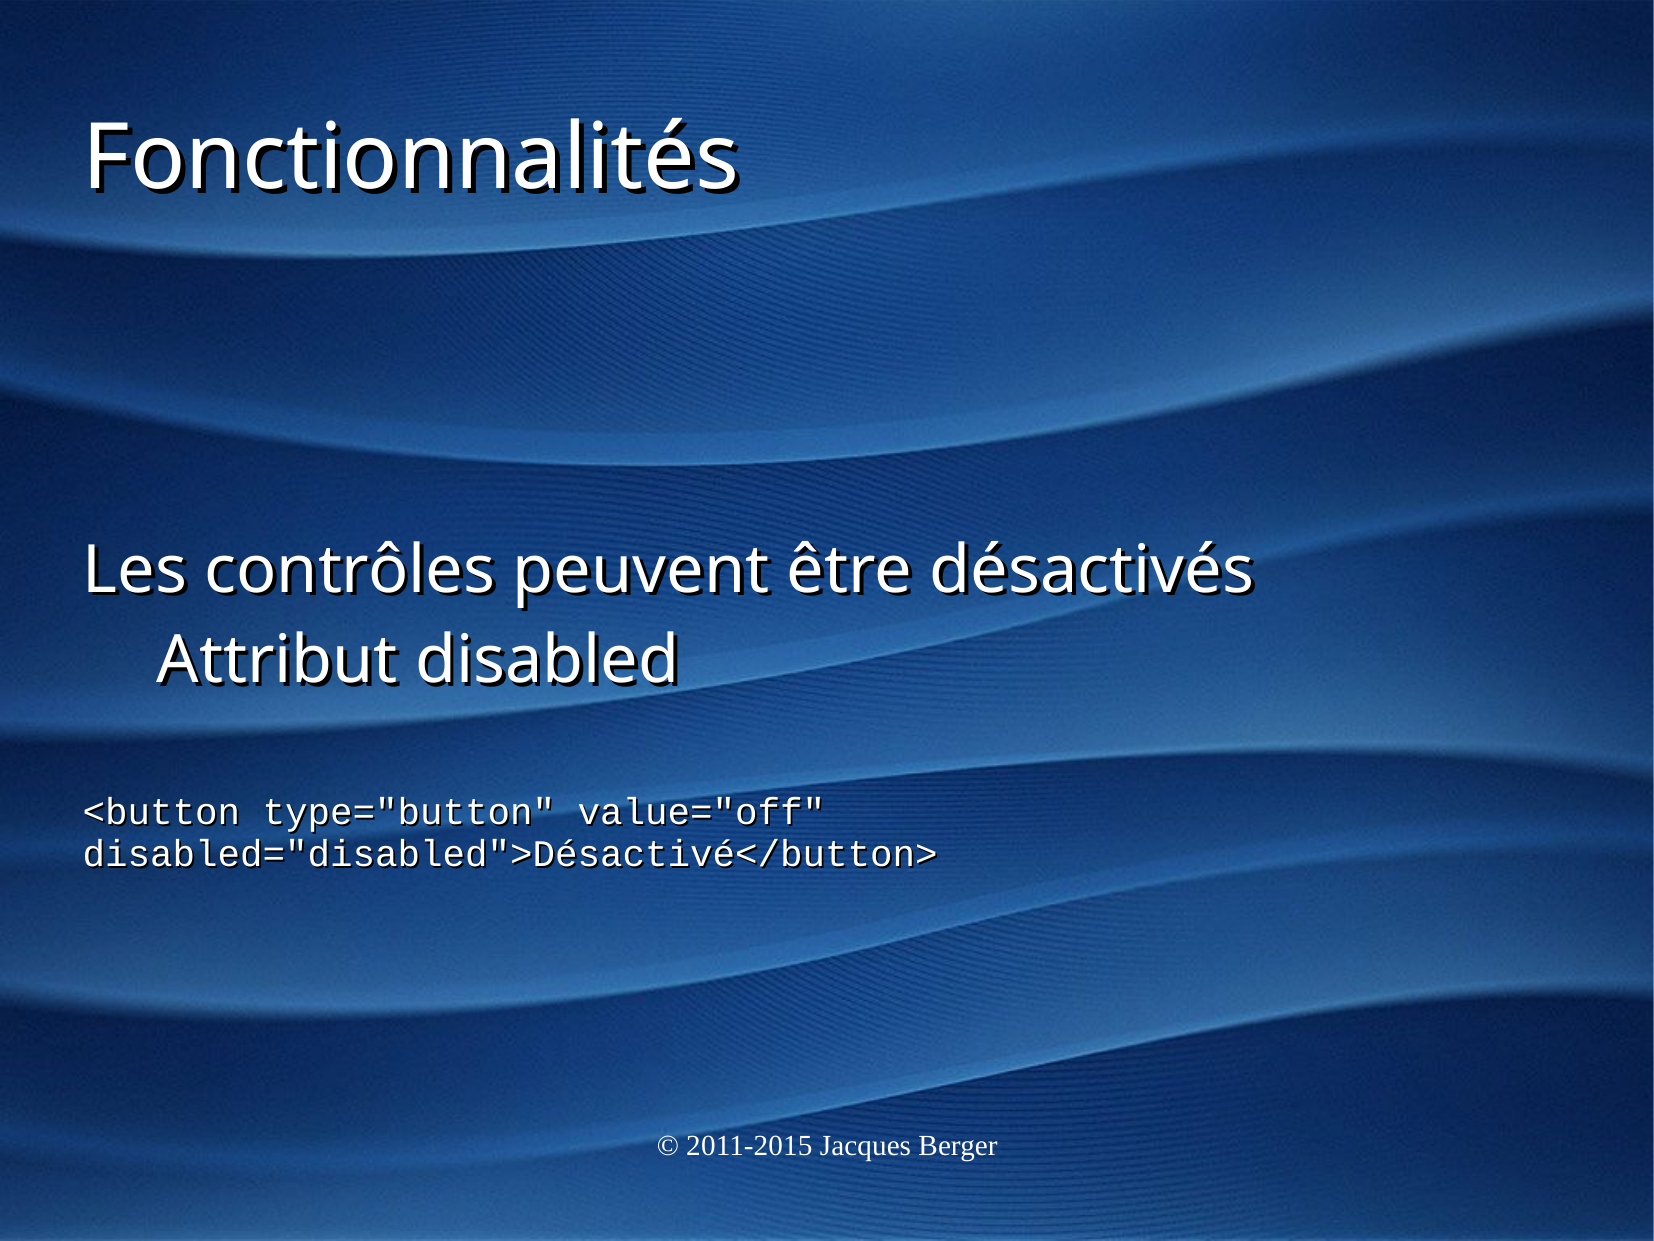

# Fonctionnalités
Les contrôles peuvent être désactivés
	Attribut disabled
<button type="button" value="off" disabled="disabled">Désactivé</button>
© 2011-2015 Jacques Berger